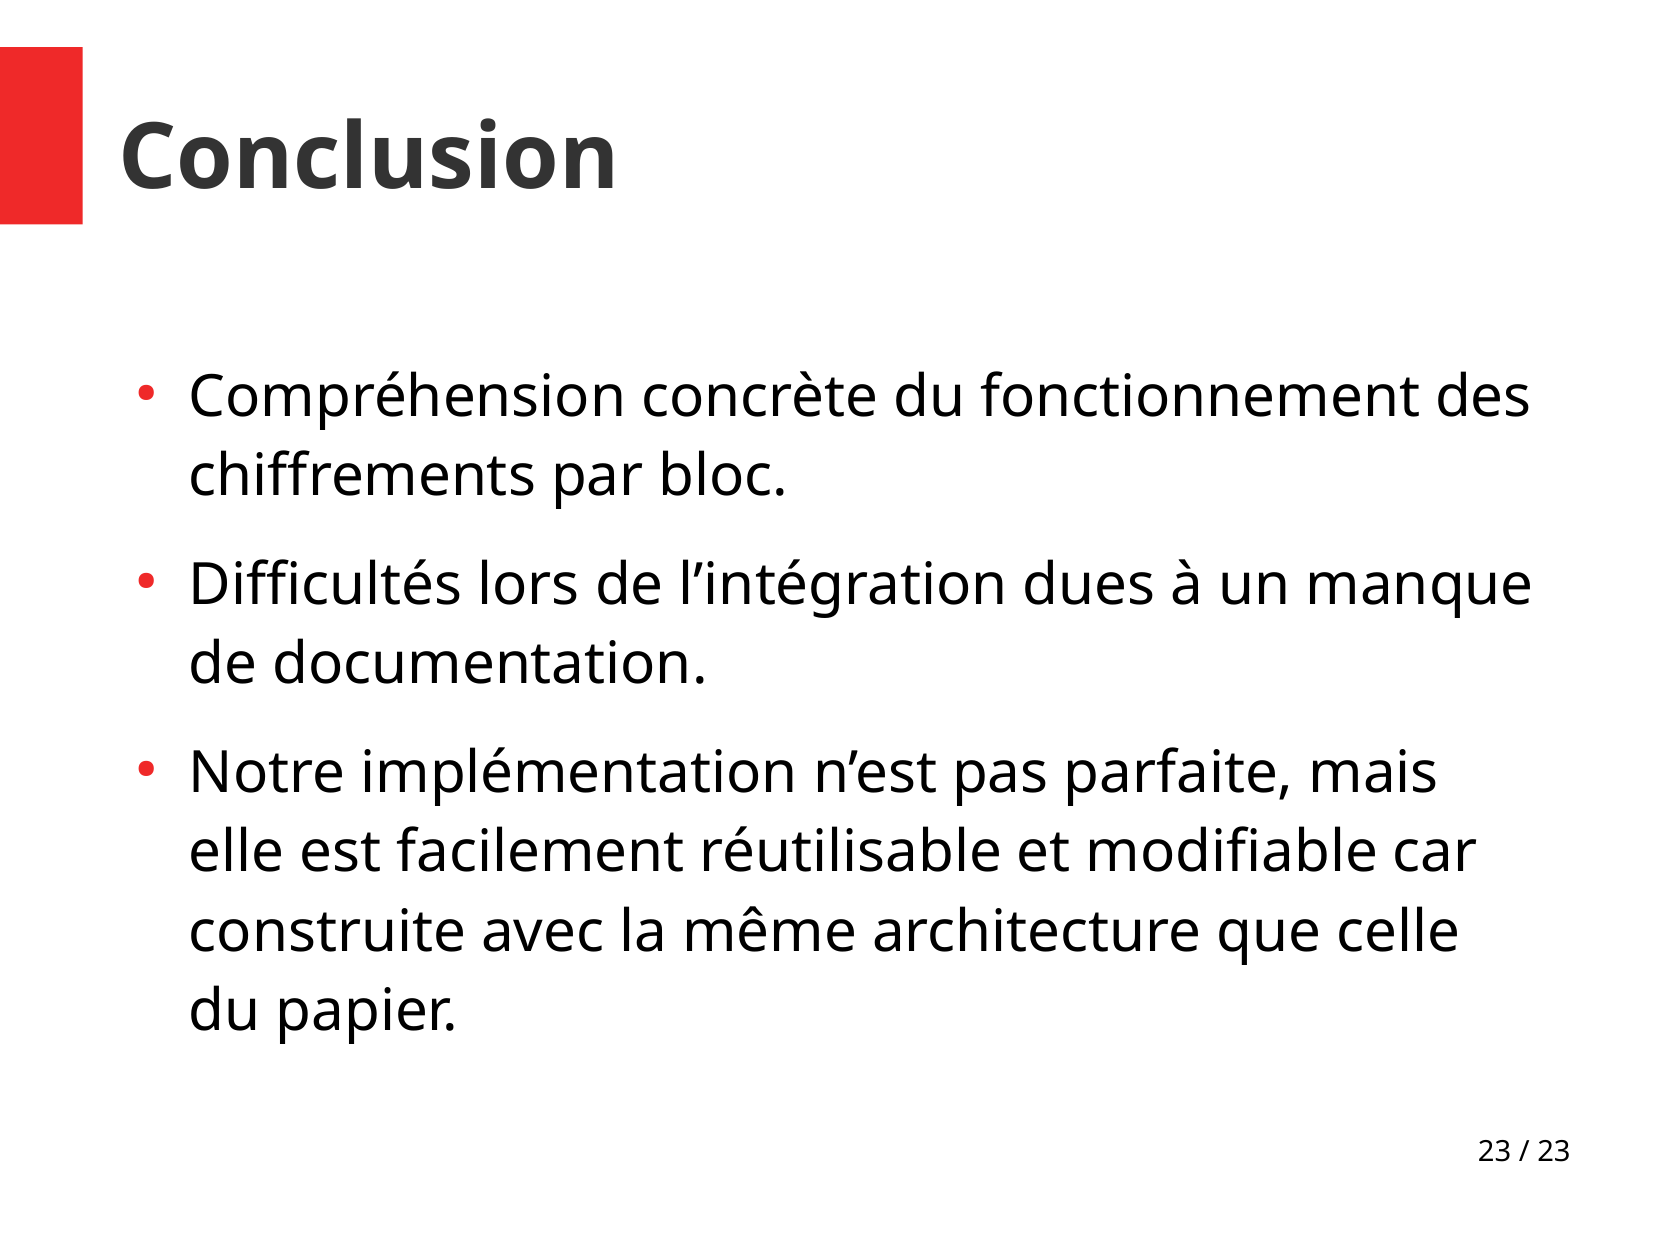

# Conclusion
Compréhension concrète du fonctionnement des chiffrements par bloc.
Difficultés lors de l’intégration dues à un manque de documentation.
Notre implémentation n’est pas parfaite, mais elle est facilement réutilisable et modifiable car construite avec la même architecture que celle du papier.
23